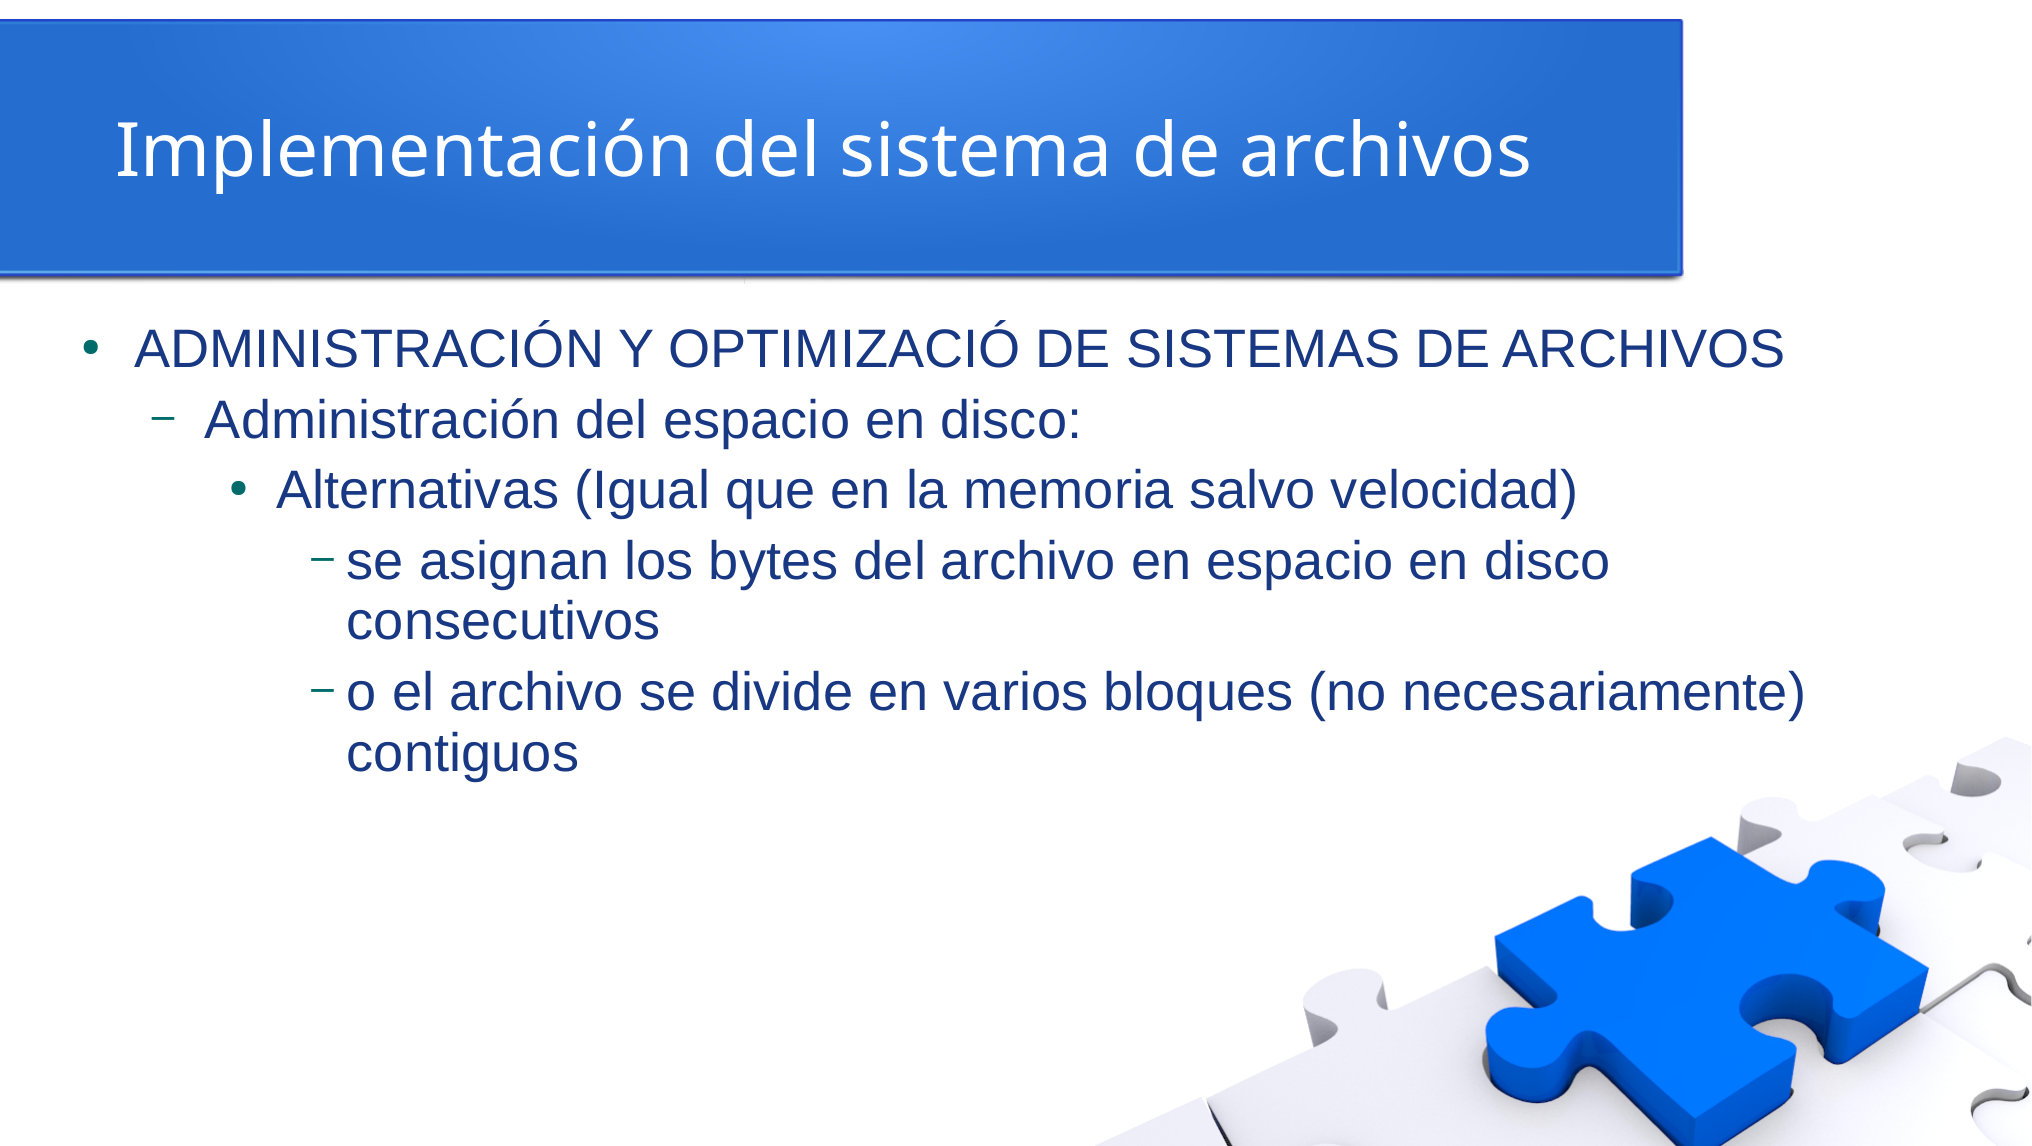

# Implementación del sistema de archivos
ADMINISTRACIÓN Y OPTIMIZACIÓ DE SISTEMAS DE ARCHIVOS
Administración del espacio en disco:
Alternativas (Igual que en la memoria salvo velocidad)
se asignan los bytes del archivo en espacio en disco consecutivos
o el archivo se divide en varios bloques (no necesariamente) contiguos